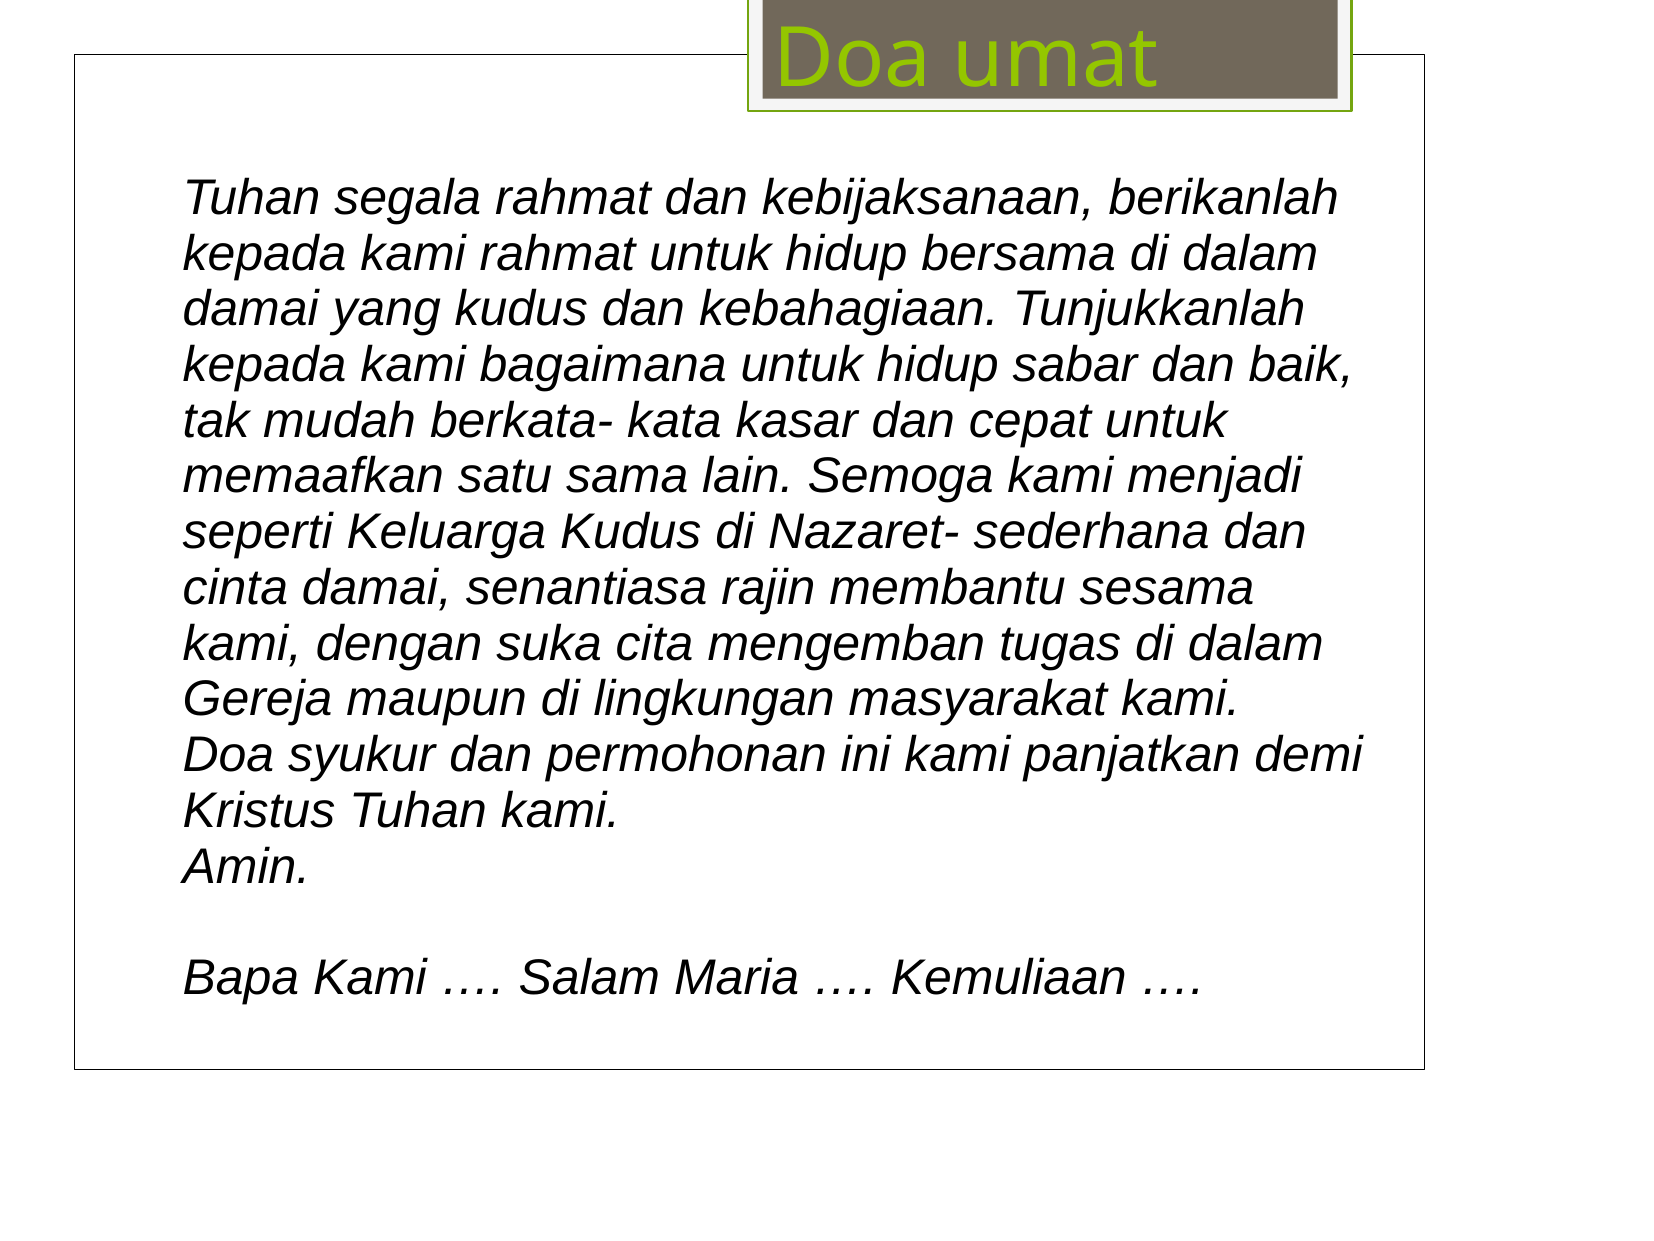

# Doa umat
Tuhan segala rahmat dan kebijaksanaan, berikanlah kepada kami rahmat untuk hidup bersama di dalam damai yang kudus dan kebahagiaan. Tunjukkanlah kepada kami bagaimana untuk hidup sabar dan baik, tak mudah berkata- kata kasar dan cepat untuk memaafkan satu sama lain. Semoga kami menjadi seperti Keluarga Kudus di Nazaret- sederhana dan cinta damai, senantiasa rajin membantu sesama kami, dengan suka cita mengemban tugas di dalam Gereja maupun di lingkungan masyarakat kami.
Doa syukur dan permohonan ini kami panjatkan demi Kristus Tuhan kami.
Amin.
Bapa Kami …. Salam Maria …. Kemuliaan ….